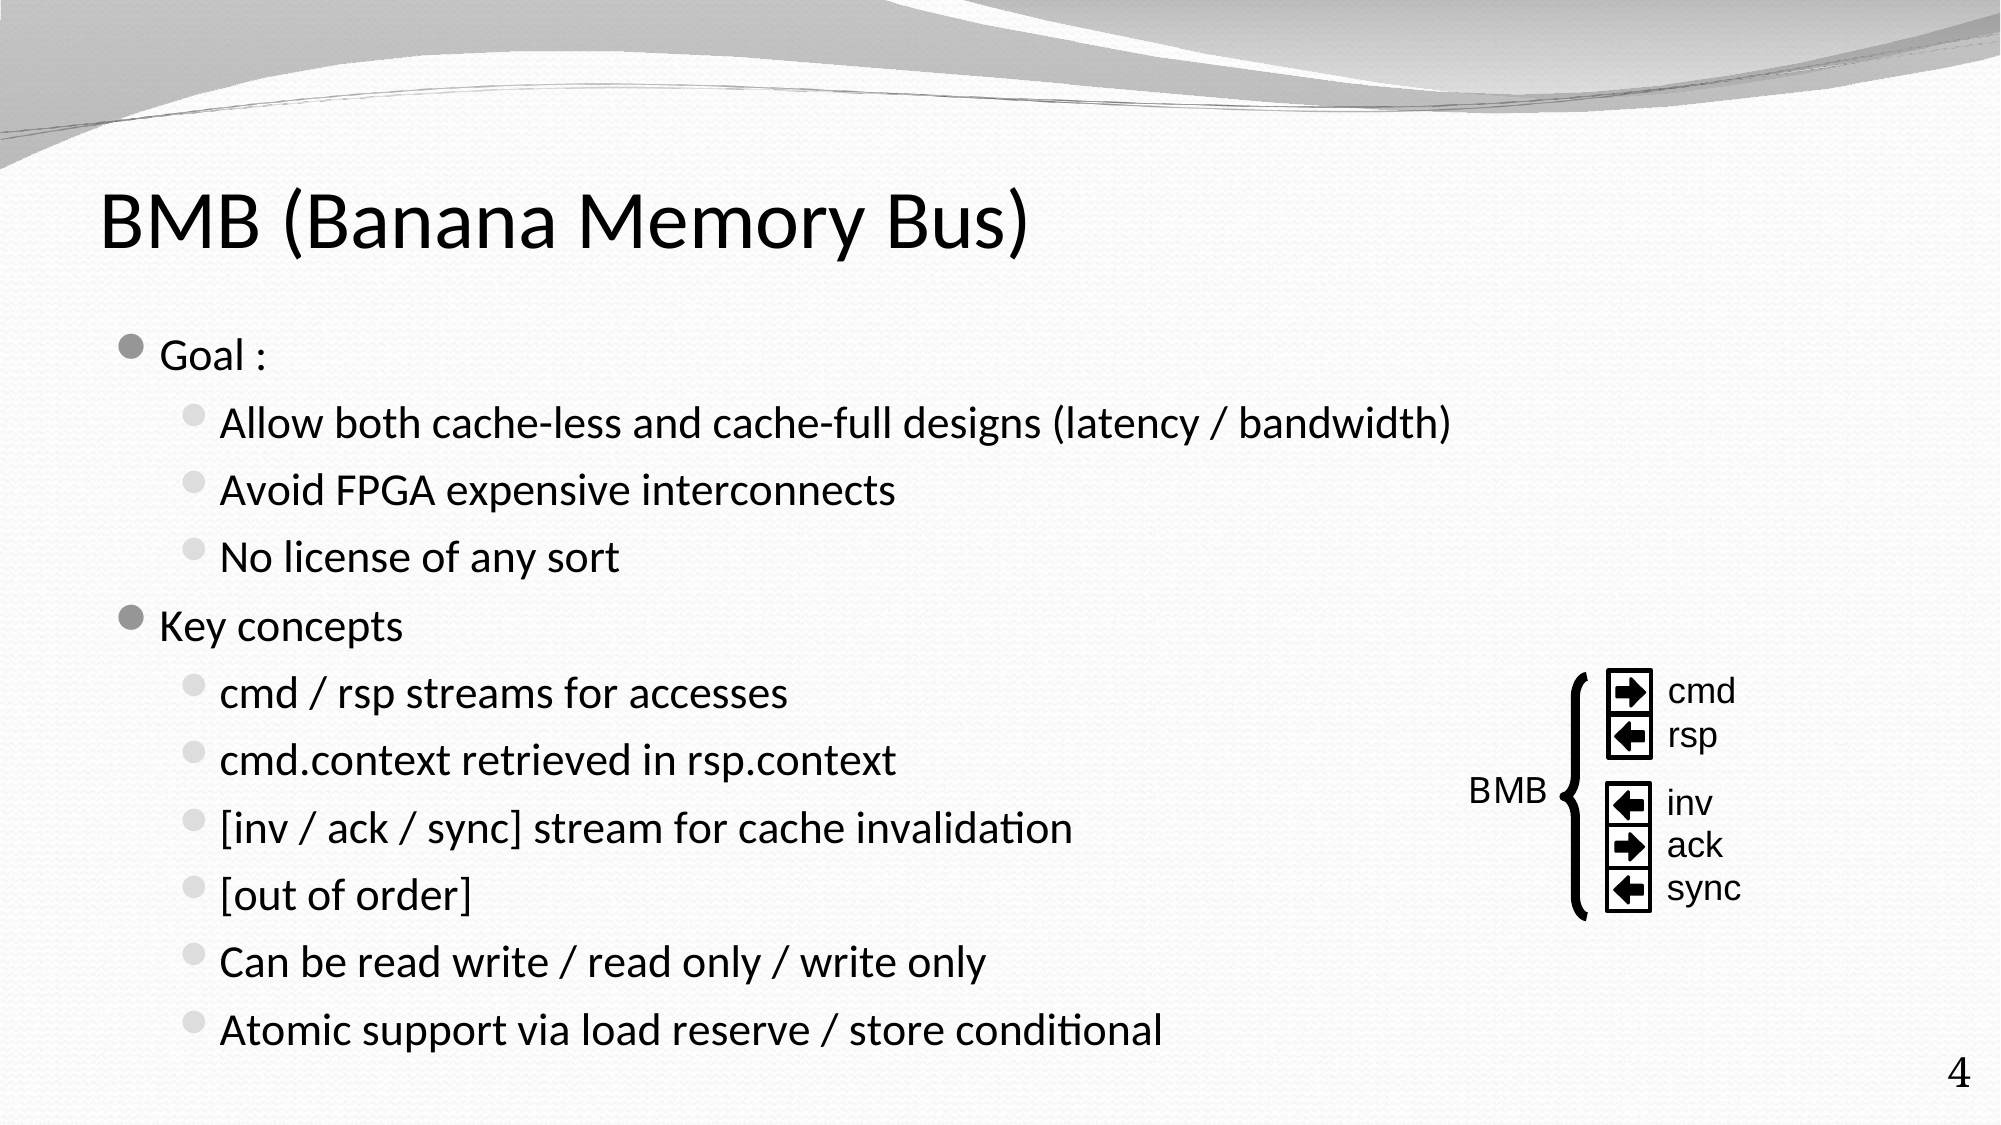

# BMB (Banana Memory Bus)
Goal :
Allow both cache-less and cache-full designs (latency / bandwidth)
Avoid FPGA expensive interconnects
No license of any sort
Key concepts
cmd / rsp streams for accesses
cmd.context retrieved in rsp.context
[inv / ack / sync] stream for cache invalidation
[out of order]
Can be read write / read only / write only
Atomic support via load reserve / store conditional